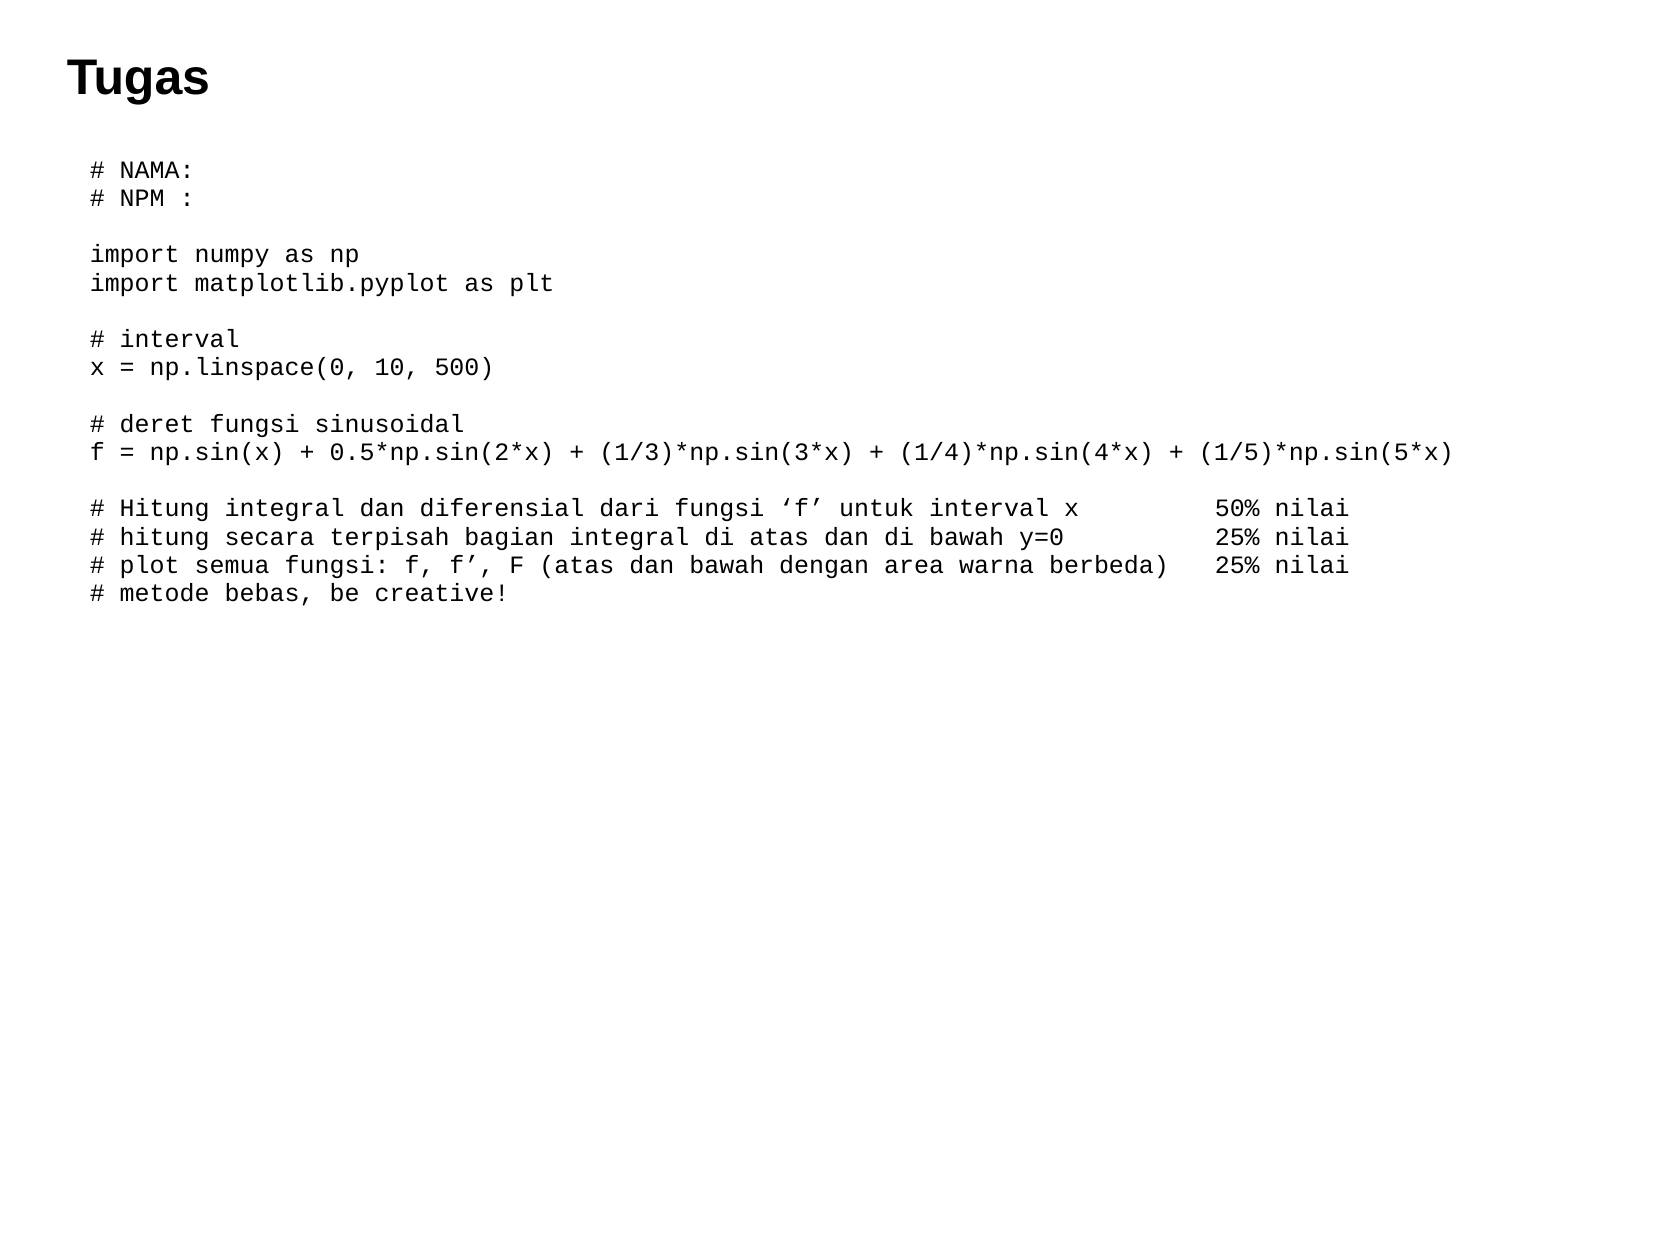

Tugas
# NAMA:
# NPM :
import numpy as np
import matplotlib.pyplot as plt
# interval
x = np.linspace(0, 10, 500)
# deret fungsi sinusoidal
f = np.sin(x) + 0.5*np.sin(2*x) + (1/3)*np.sin(3*x) + (1/4)*np.sin(4*x) + (1/5)*np.sin(5*x)
# Hitung integral dan diferensial dari fungsi ‘f’ untuk interval x 	50% nilai
# hitung secara terpisah bagian integral di atas dan di bawah y=0		25% nilai
# plot semua fungsi: f, f’, F (atas dan bawah dengan area warna berbeda)	25% nilai
# metode bebas, be creative!